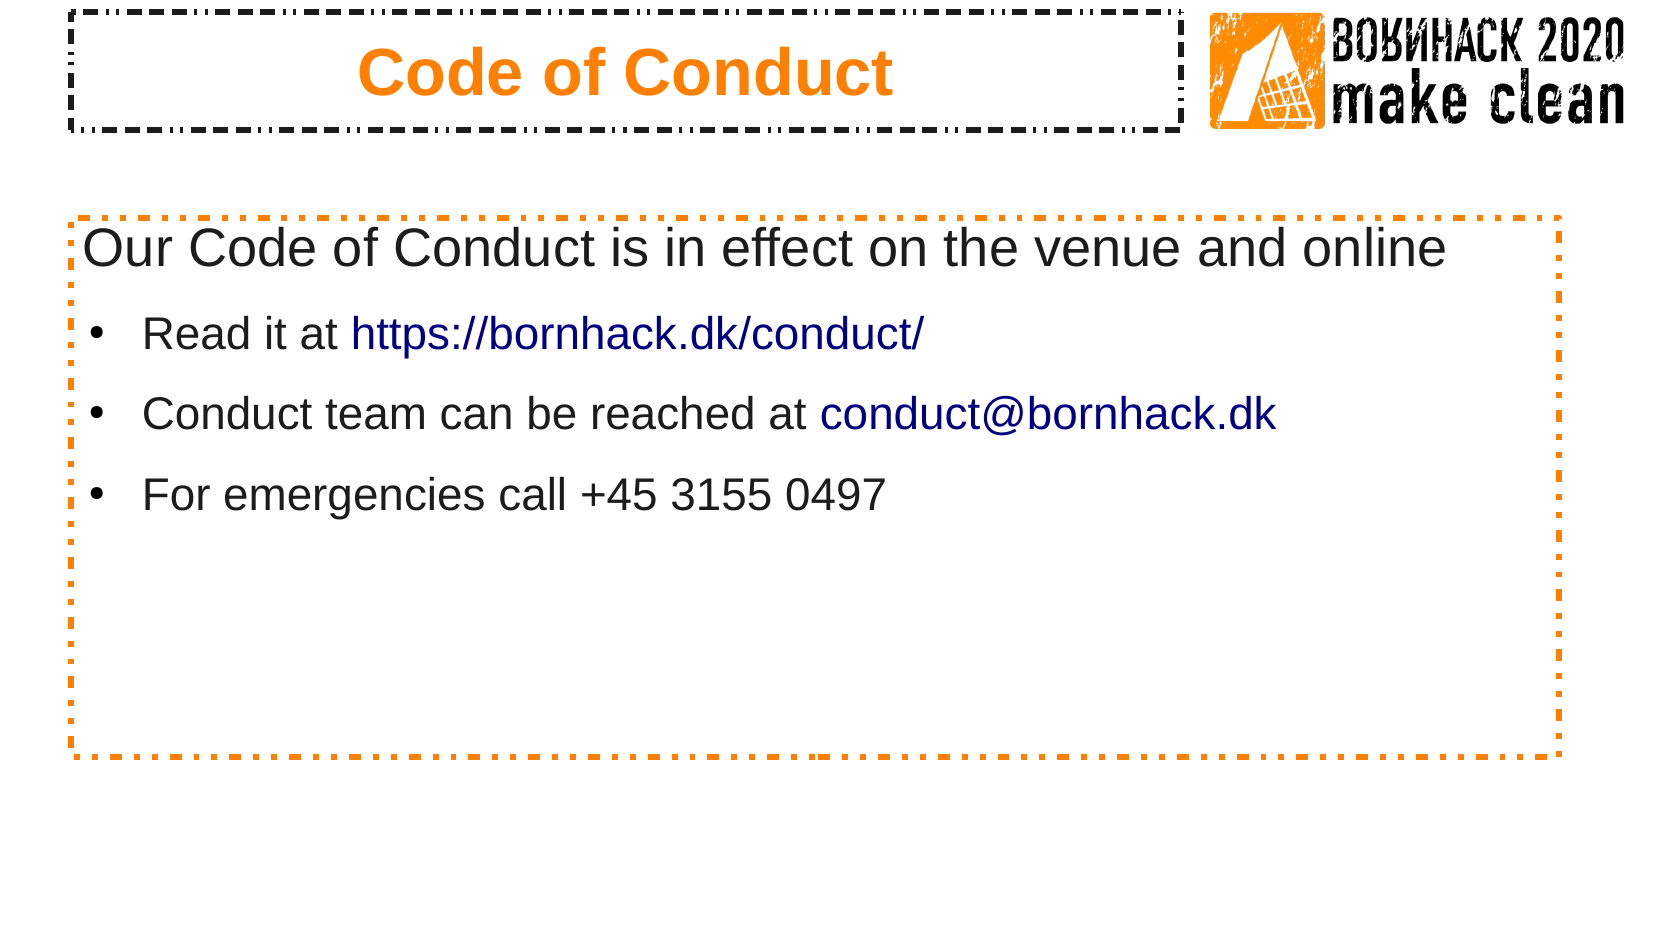

# Code of Conduct
Our Code of Conduct is in effect on the venue and online
Read it at https://bornhack.dk/conduct/
Conduct team can be reached at conduct@bornhack.dk
For emergencies call +45 3155 0497